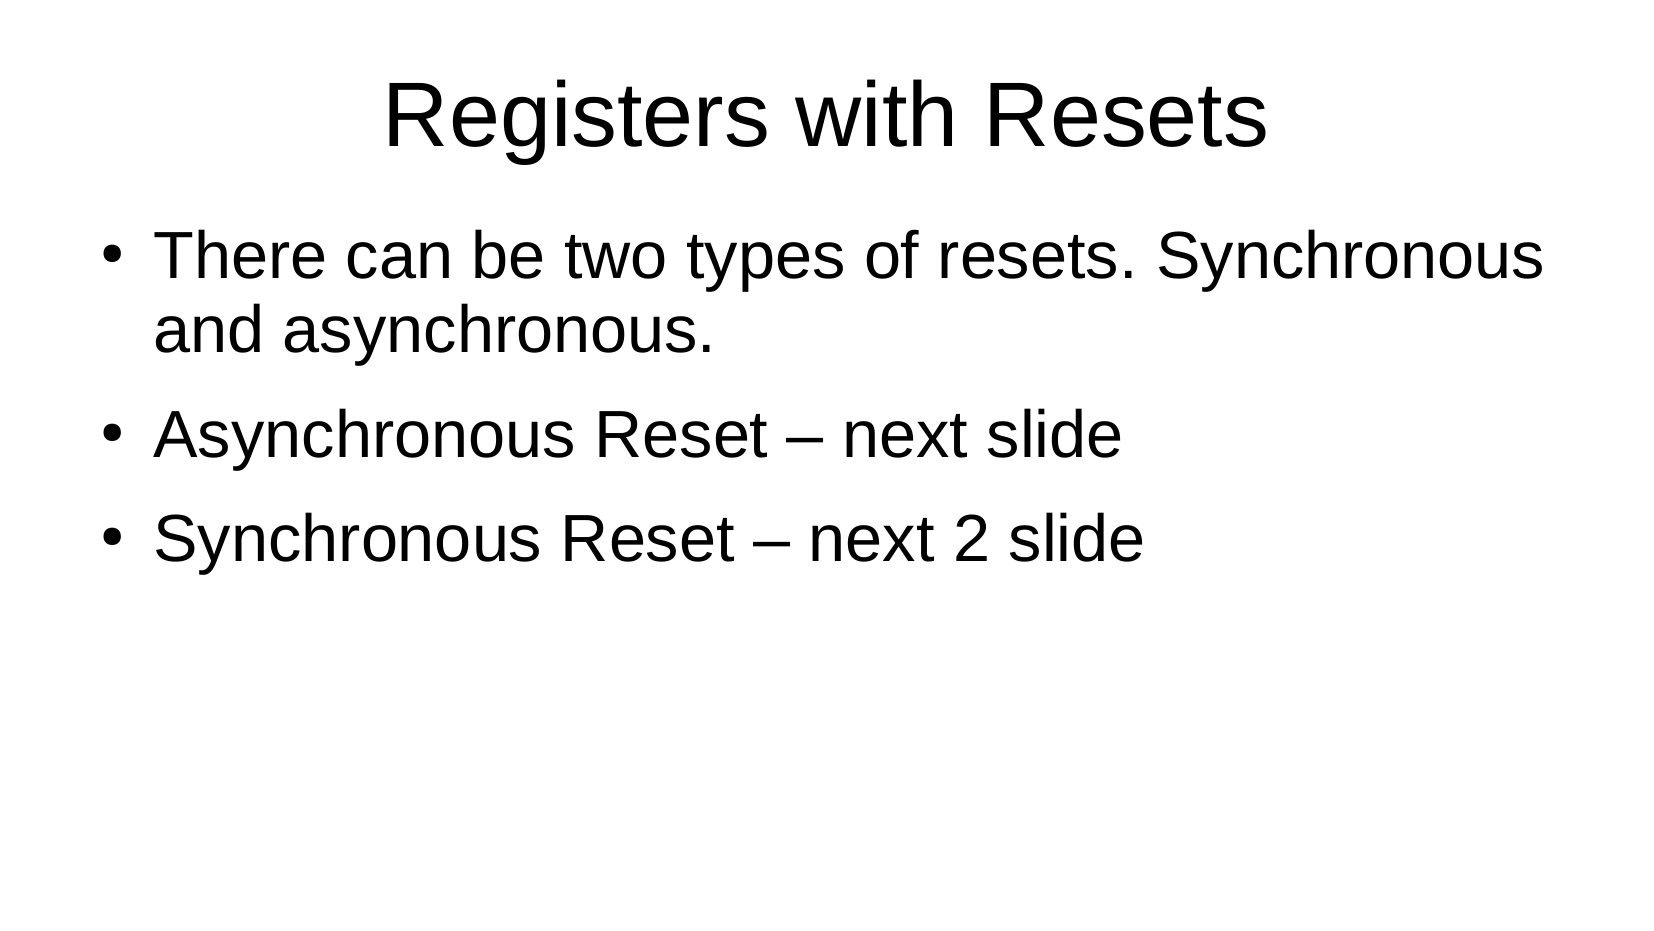

# Registers with Resets
There can be two types of resets. Synchronous and asynchronous.
Asynchronous Reset – next slide
Synchronous Reset – next 2 slide